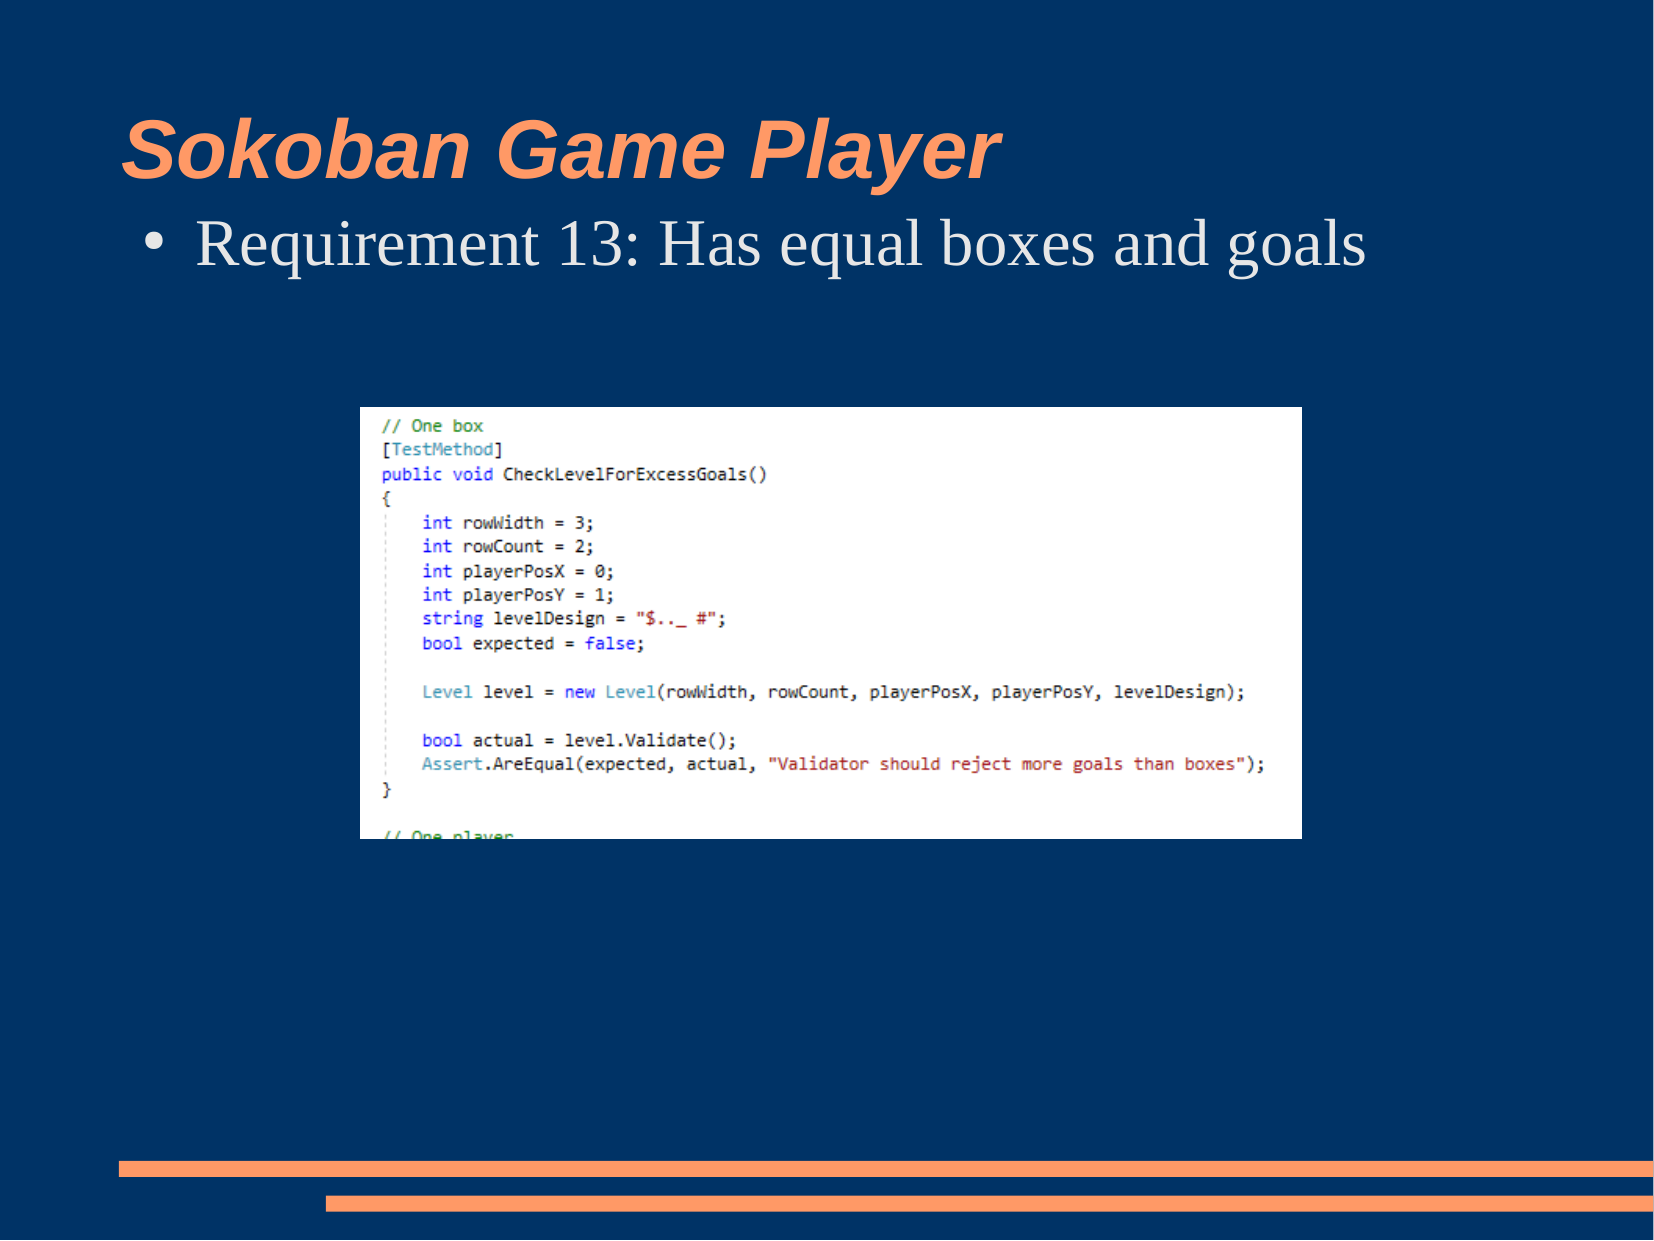

# Sokoban Game Player
Requirement 13: Has equal boxes and goals